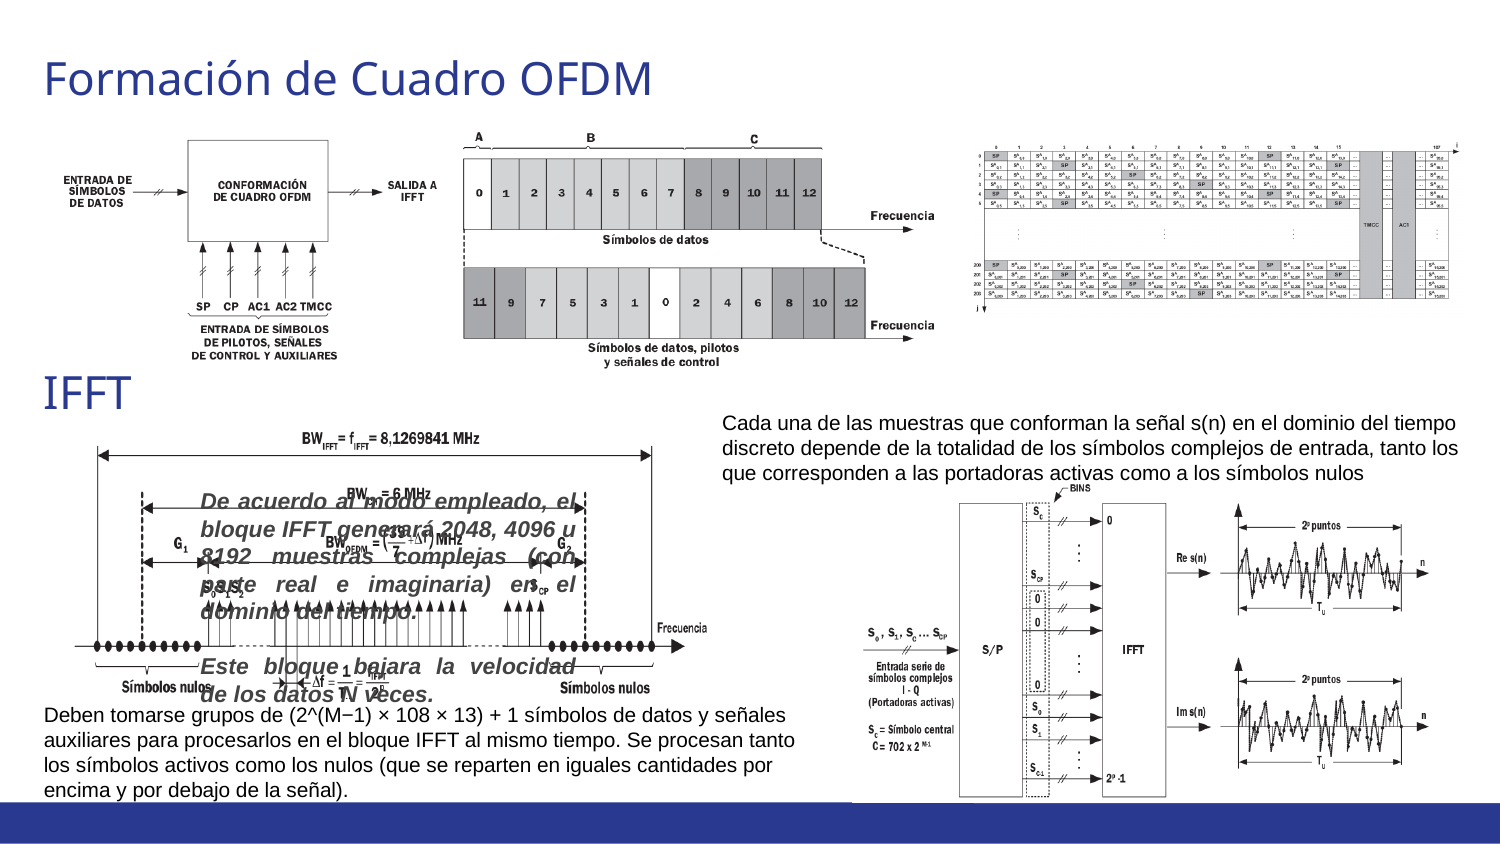

# Formación de Cuadro OFDM
IFFT
Cada una de las muestras que conforman la señal s(n) en el dominio del tiempo discreto depende de la totalidad de los símbolos complejos de entrada, tanto los que corresponden a las portadoras activas como a los símbolos nulos
De acuerdo al modo empleado, el bloque IFFT generará 2048, 4096 u 8192 muestras complejas (con parte real e imaginaria) en el dominio del tiempo.
Este bloque bajara la velocidad de los datos N veces.
Deben tomarse grupos de (2^(M−1) × 108 × 13) + 1 símbolos de datos y señales auxiliares para procesarlos en el bloque IFFT al mismo tiempo. Se procesan tanto los símbolos activos como los nulos (que se reparten en iguales cantidades por encima y por debajo de la señal).